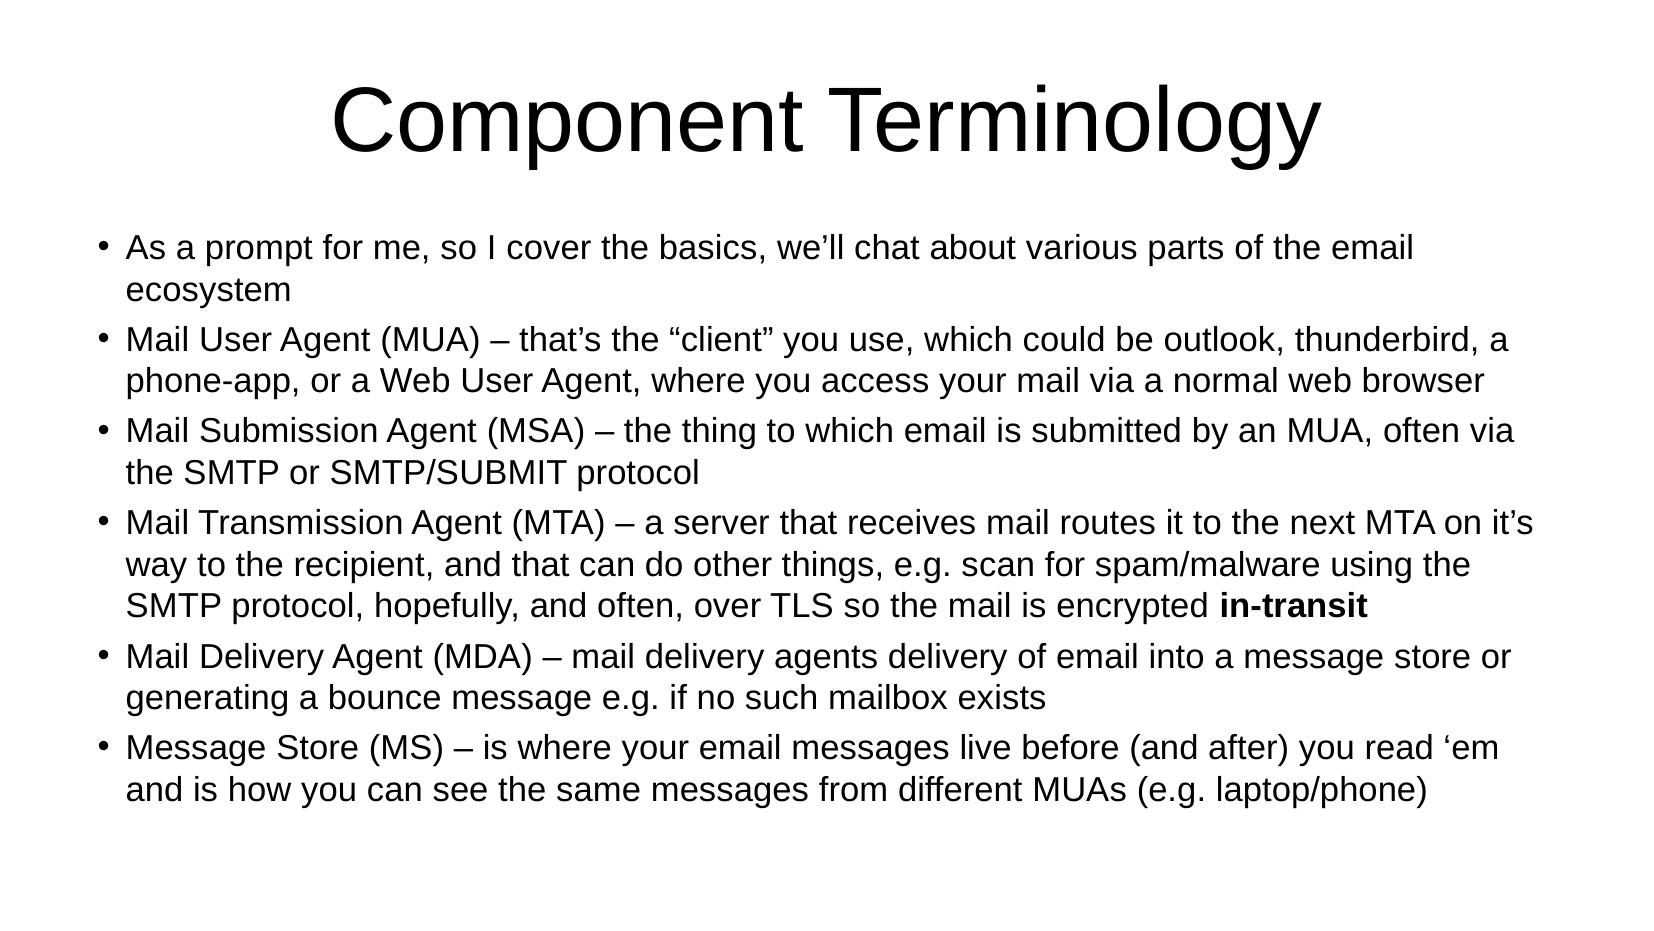

# Component Terminology
As a prompt for me, so I cover the basics, we’ll chat about various parts of the email ecosystem
Mail User Agent (MUA) – that’s the “client” you use, which could be outlook, thunderbird, a phone-app, or a Web User Agent, where you access your mail via a normal web browser
Mail Submission Agent (MSA) – the thing to which email is submitted by an MUA, often via the SMTP or SMTP/SUBMIT protocol
Mail Transmission Agent (MTA) – a server that receives mail routes it to the next MTA on it’s way to the recipient, and that can do other things, e.g. scan for spam/malware using the SMTP protocol, hopefully, and often, over TLS so the mail is encrypted in-transit
Mail Delivery Agent (MDA) – mail delivery agents delivery of email into a message store or generating a bounce message e.g. if no such mailbox exists
Message Store (MS) – is where your email messages live before (and after) you read ‘em and is how you can see the same messages from different MUAs (e.g. laptop/phone)